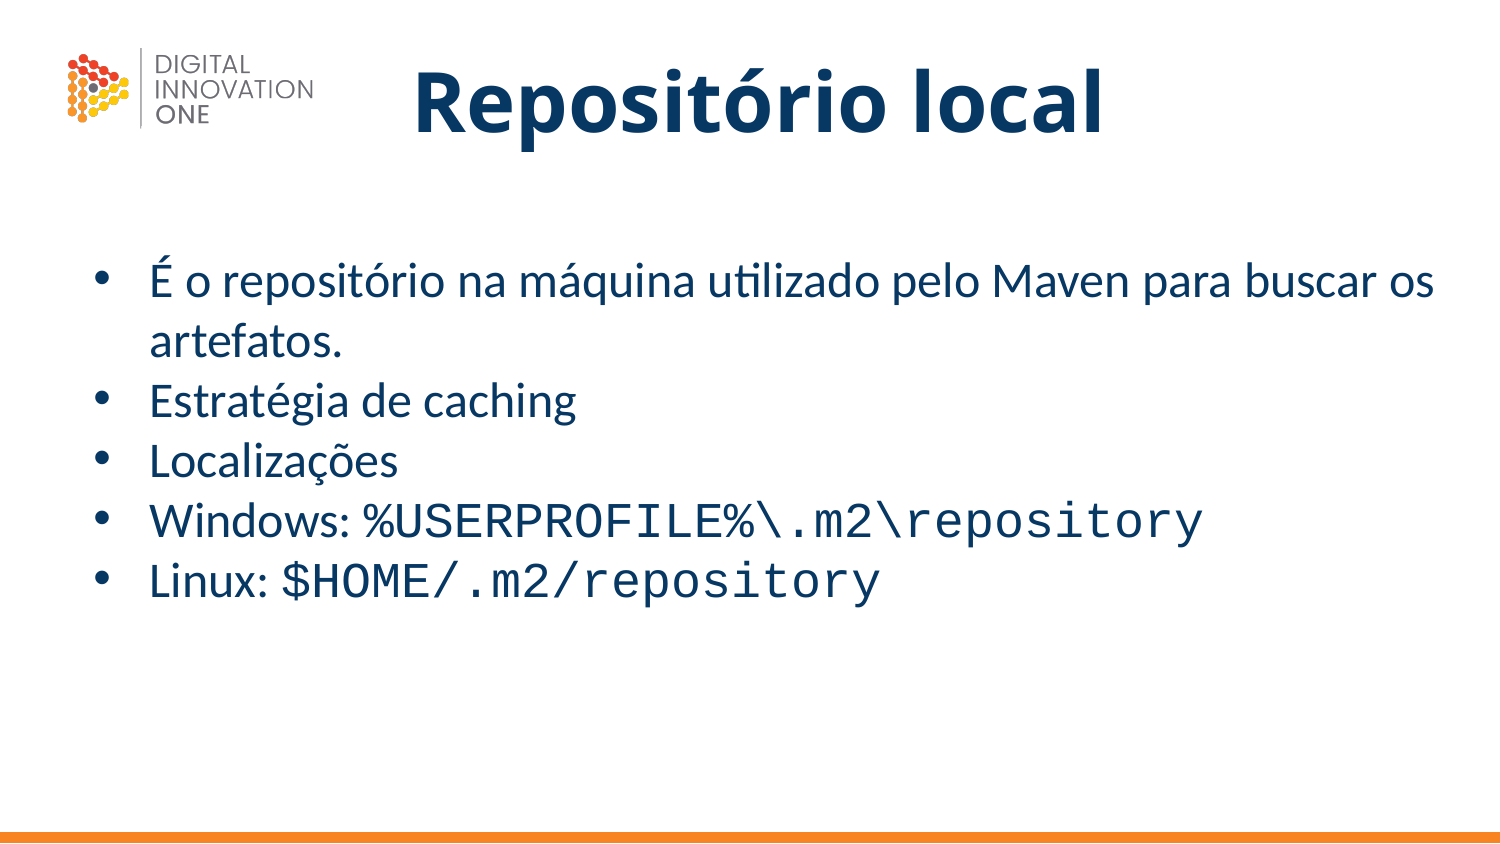

# Repositório local
É o repositório na máquina utilizado pelo Maven para buscar os artefatos.
Estratégia de caching
Localizações
Windows: %USERPROFILE%\.m2\repository
Linux: $HOME/.m2/repository